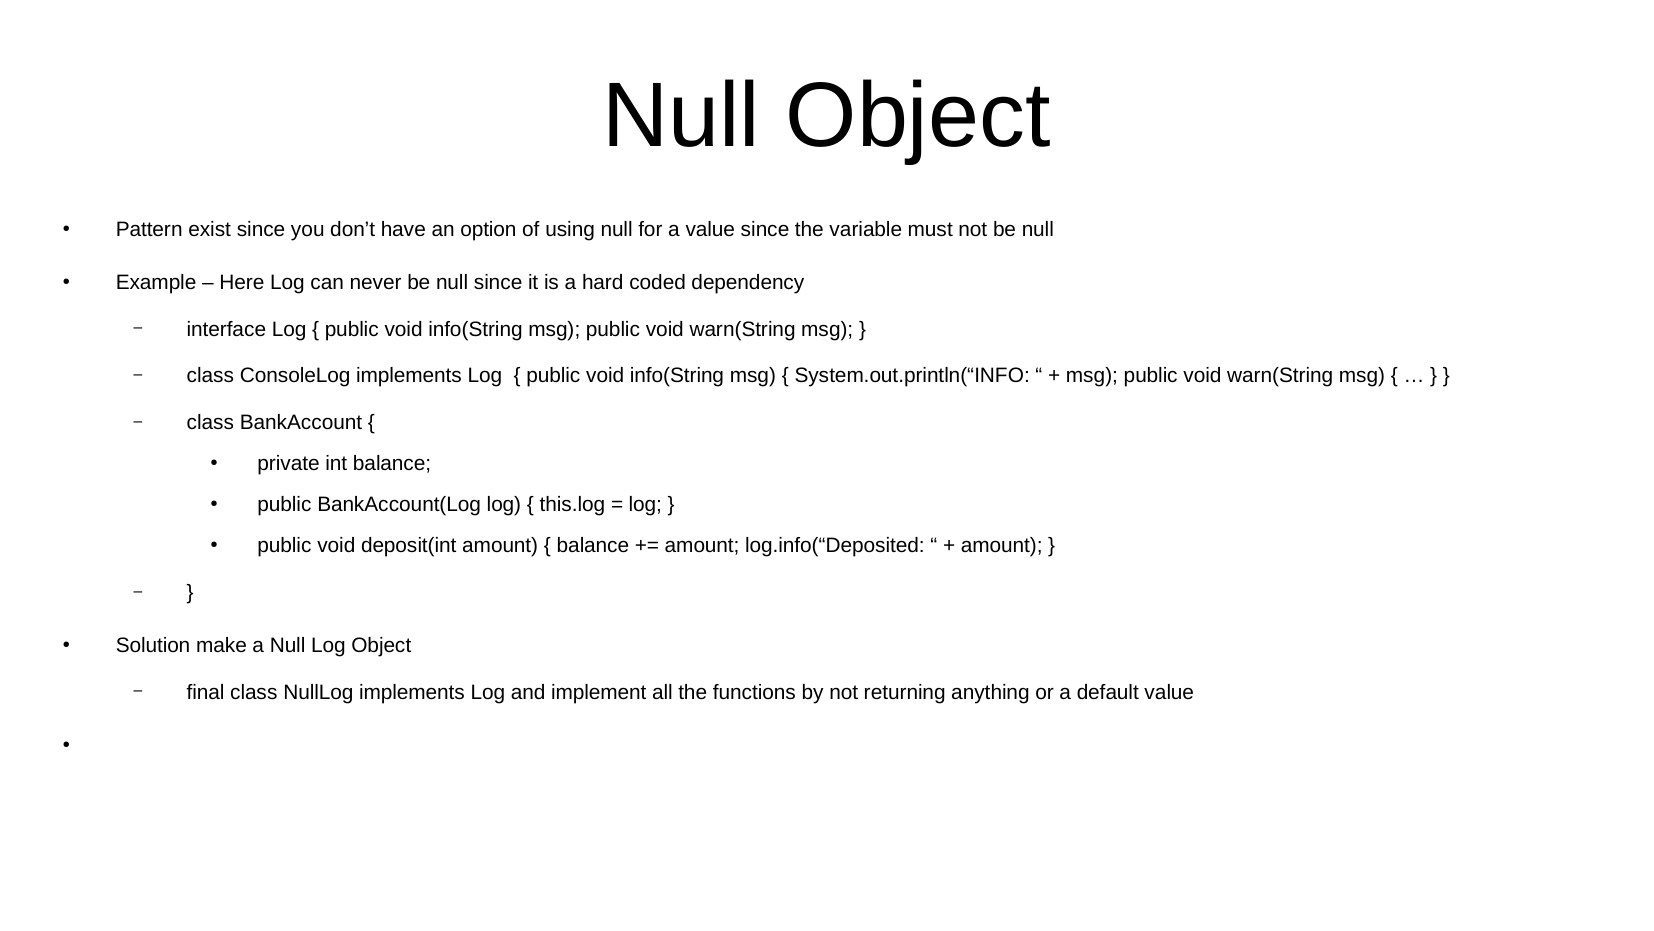

# Null Object
Pattern exist since you don’t have an option of using null for a value since the variable must not be null
Example – Here Log can never be null since it is a hard coded dependency
interface Log { public void info(String msg); public void warn(String msg); }
class ConsoleLog implements Log { public void info(String msg) { System.out.println(“INFO: “ + msg); public void warn(String msg) { … } }
class BankAccount {
private int balance;
public BankAccount(Log log) { this.log = log; }
public void deposit(int amount) { balance += amount; log.info(“Deposited: “ + amount); }
}
Solution make a Null Log Object
final class NullLog implements Log and implement all the functions by not returning anything or a default value